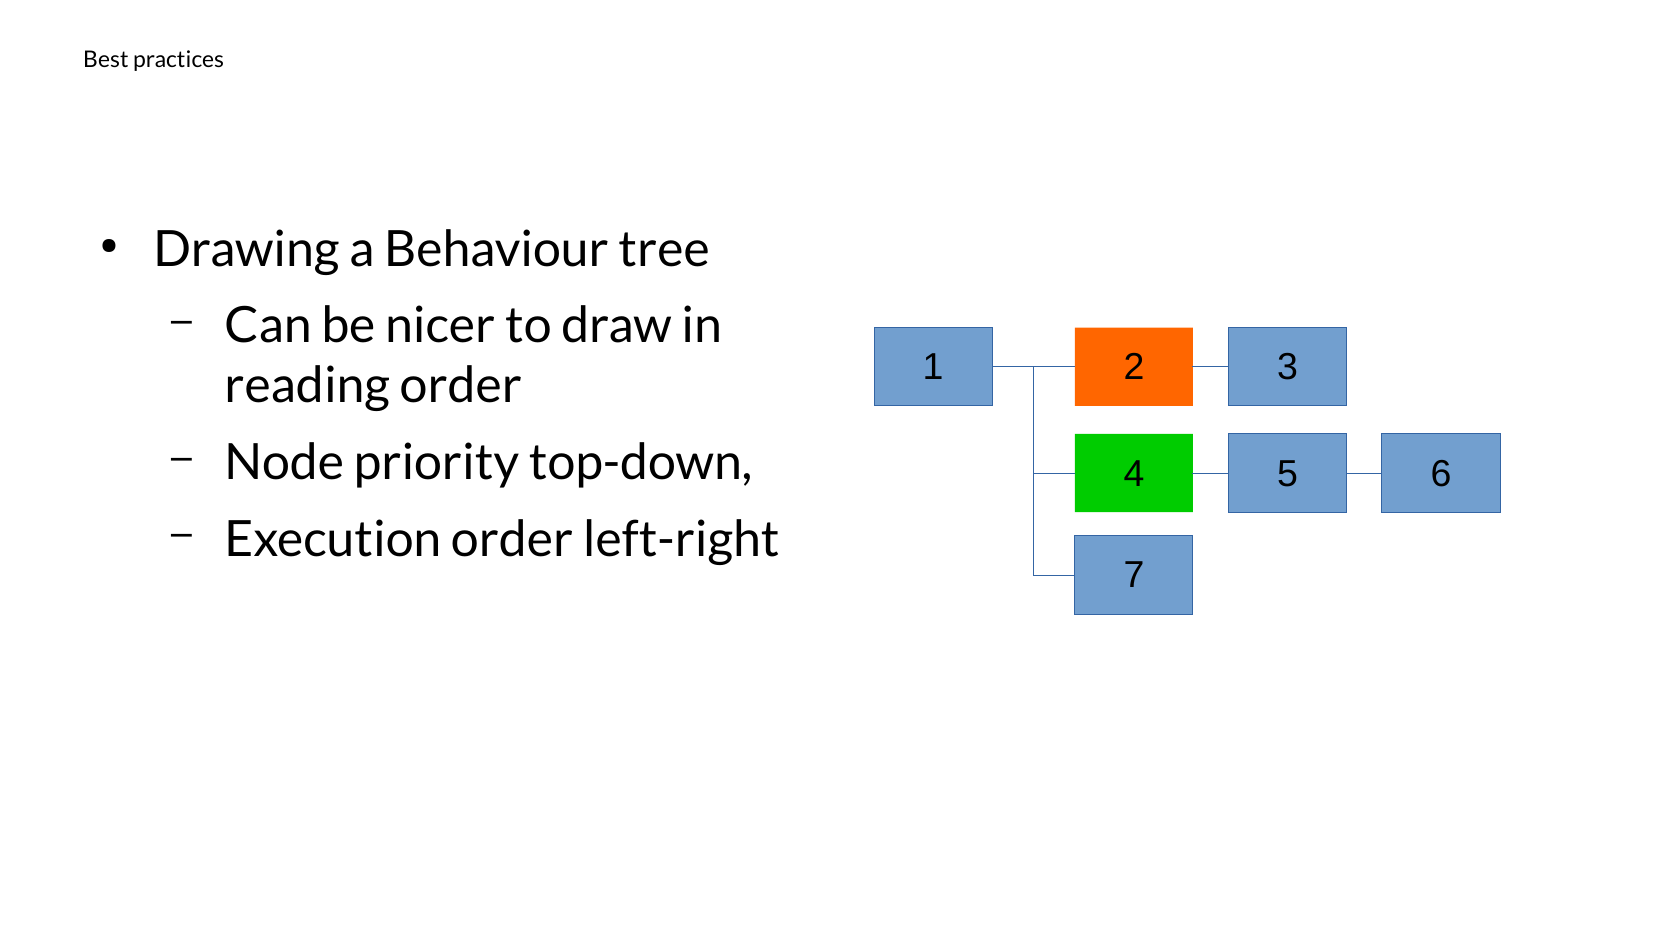

# Best practices
Drawing a Behaviour tree
Can be nicer to draw in reading order
Node priority top-down,
Execution order left-right
1
2
3
4
5
6
7